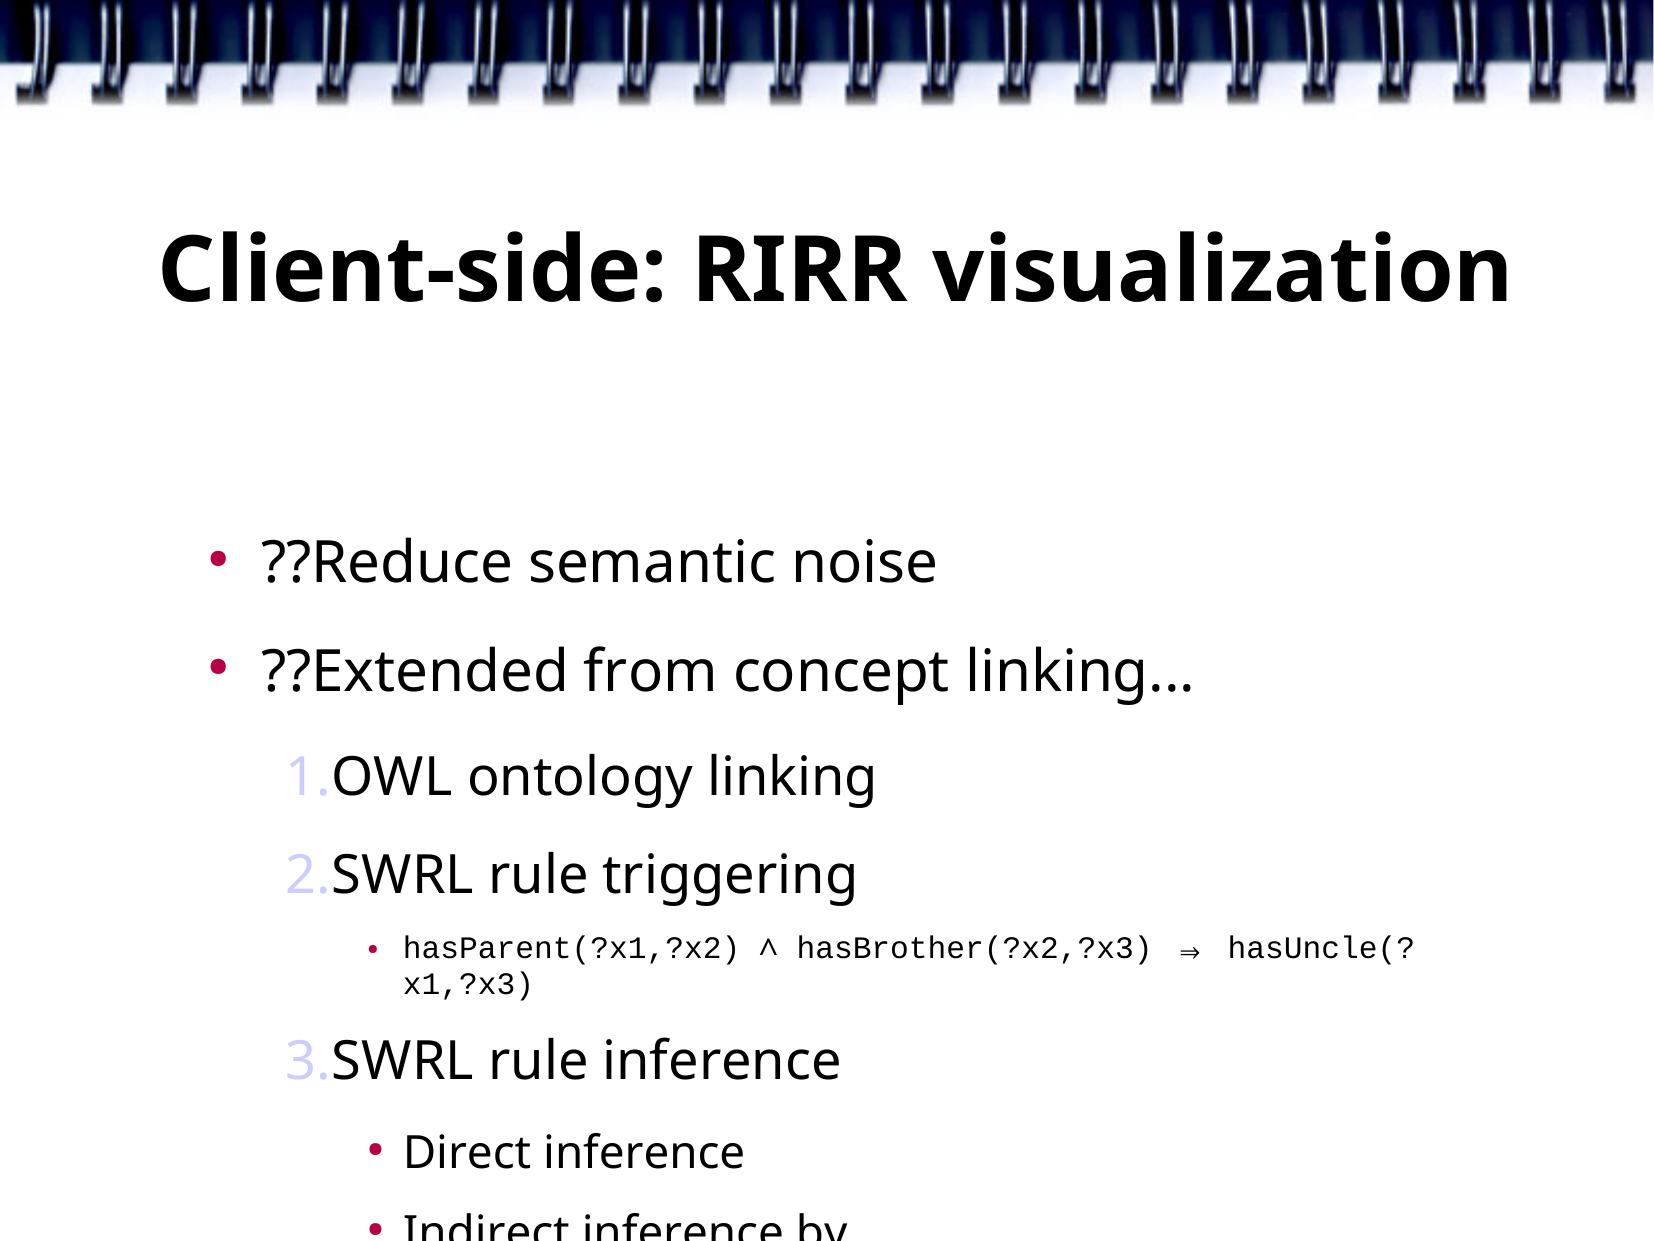

Client-side: RIRR visualization
# ??Reduce semantic noise
??Extended from concept linking...
OWL ontology linking
SWRL rule triggering
hasParent(?x1,?x2) ∧ hasBrother(?x2,?x3) ⇒ hasUncle(?x1,?x3)
SWRL rule inference
Direct inference
Indirect inference by KAON2(http://kaon2.semanticweb.org/) reasoner
RIRR visualization
??MDA-lized rules
??GMF MPM model completion recommendation
Case by case...